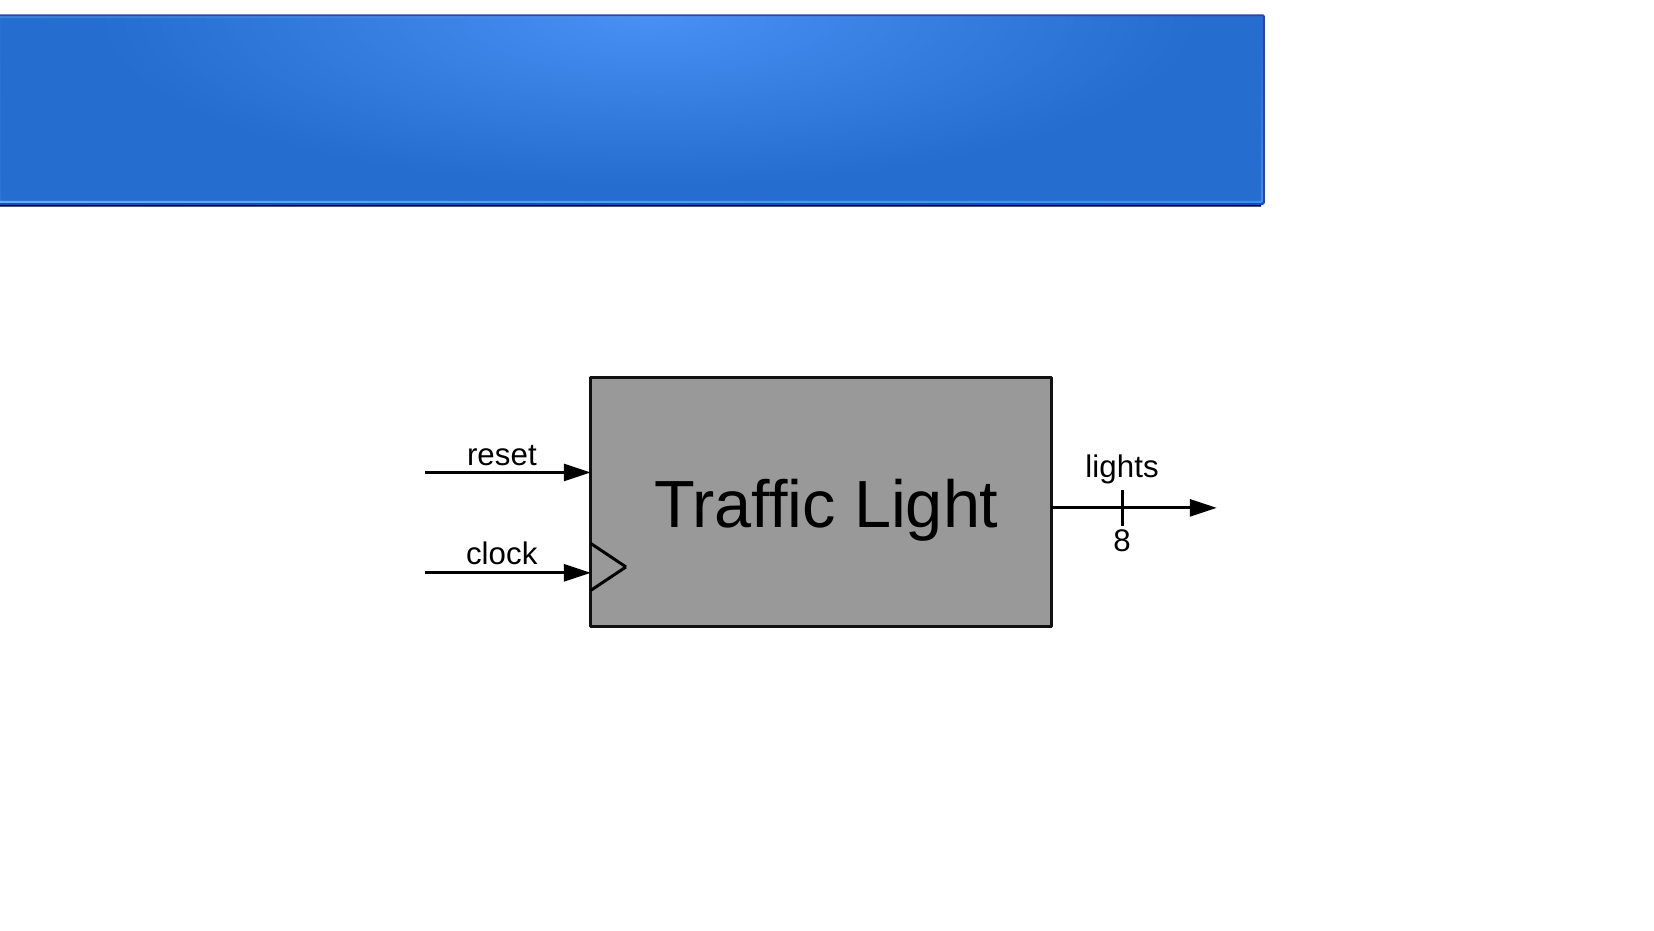

#
Traffic Light
reset
lights
8
clock